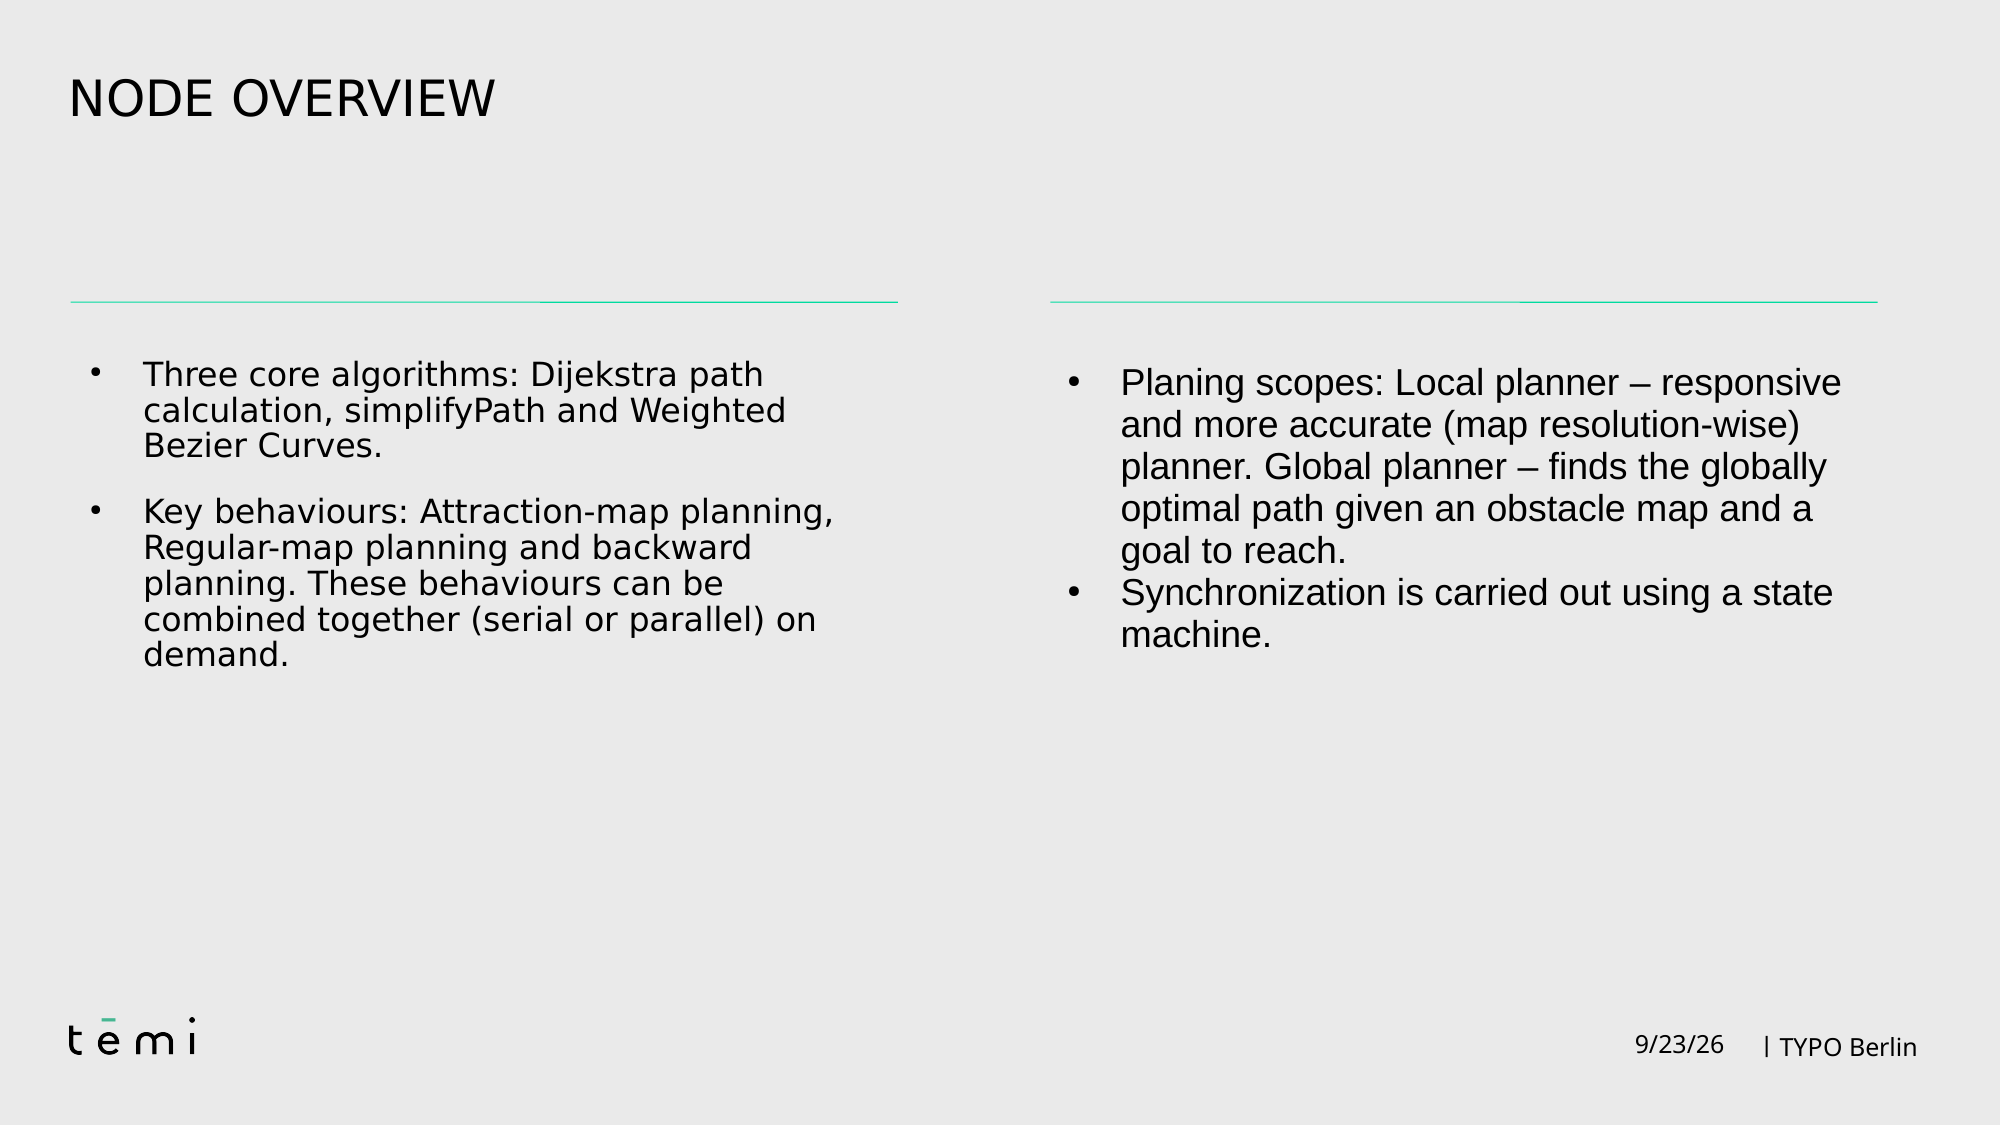

# Node overview
Three core algorithms: Dijekstra path calculation, simplifyPath and Weighted Bezier Curves.
Key behaviours: Attraction-map planning, Regular-map planning and backward planning. These behaviours can be combined together (serial or parallel) on demand.
Planing scopes: Local planner – responsive and more accurate (map resolution-wise) planner. Global planner – finds the globally optimal path given an obstacle map and a goal to reach.
Synchronization is carried out using a state machine.